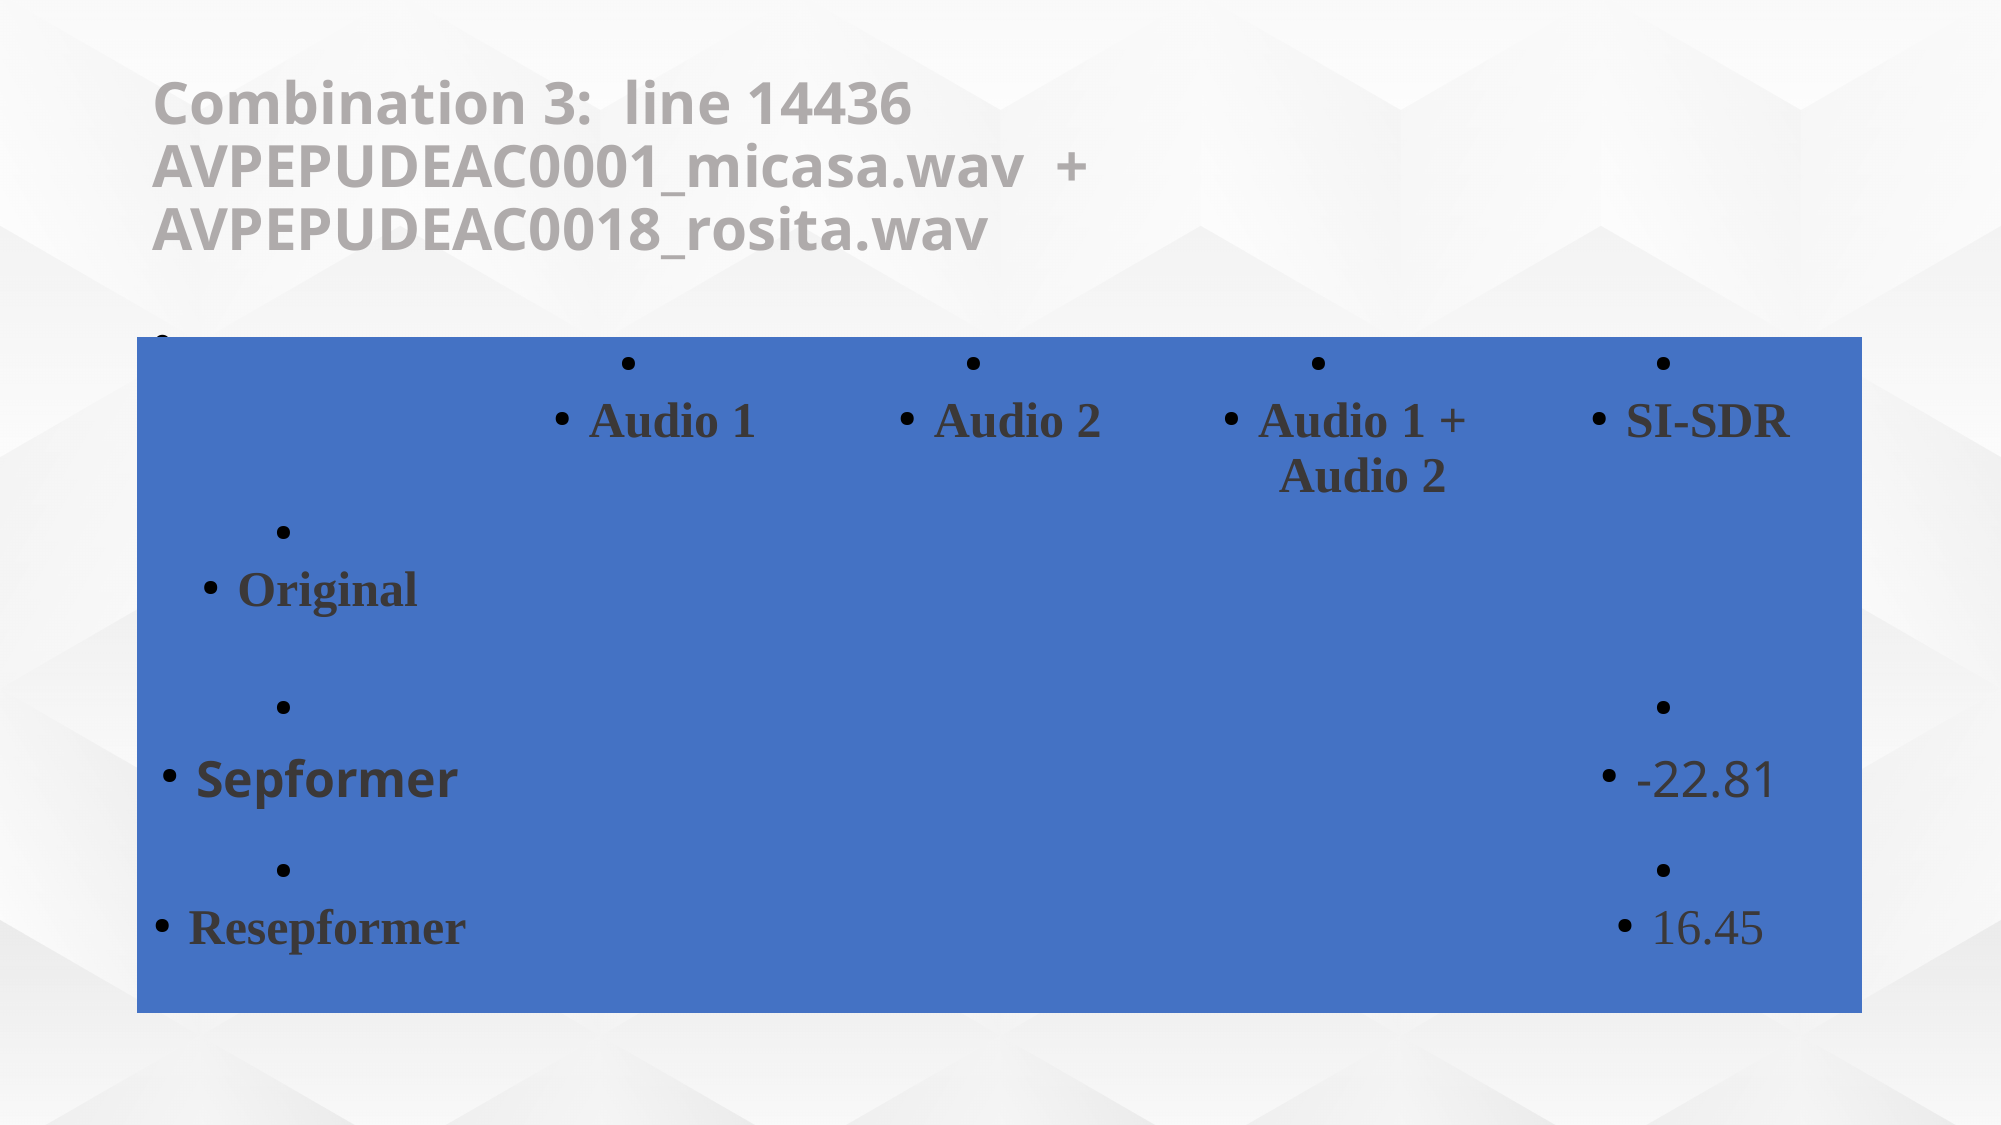

# Combination 3: line 14436 AVPEPUDEAC0001_micasa.wav + AVPEPUDEAC0018_rosita.wav
| | Audio 1 | Audio 2 | Audio 1 + Audio 2 | SI-SDR |
| --- | --- | --- | --- | --- |
| Original | | | | |
| Sepformer | | | | -22.81 |
| Resepformer | | | | 16.45 |